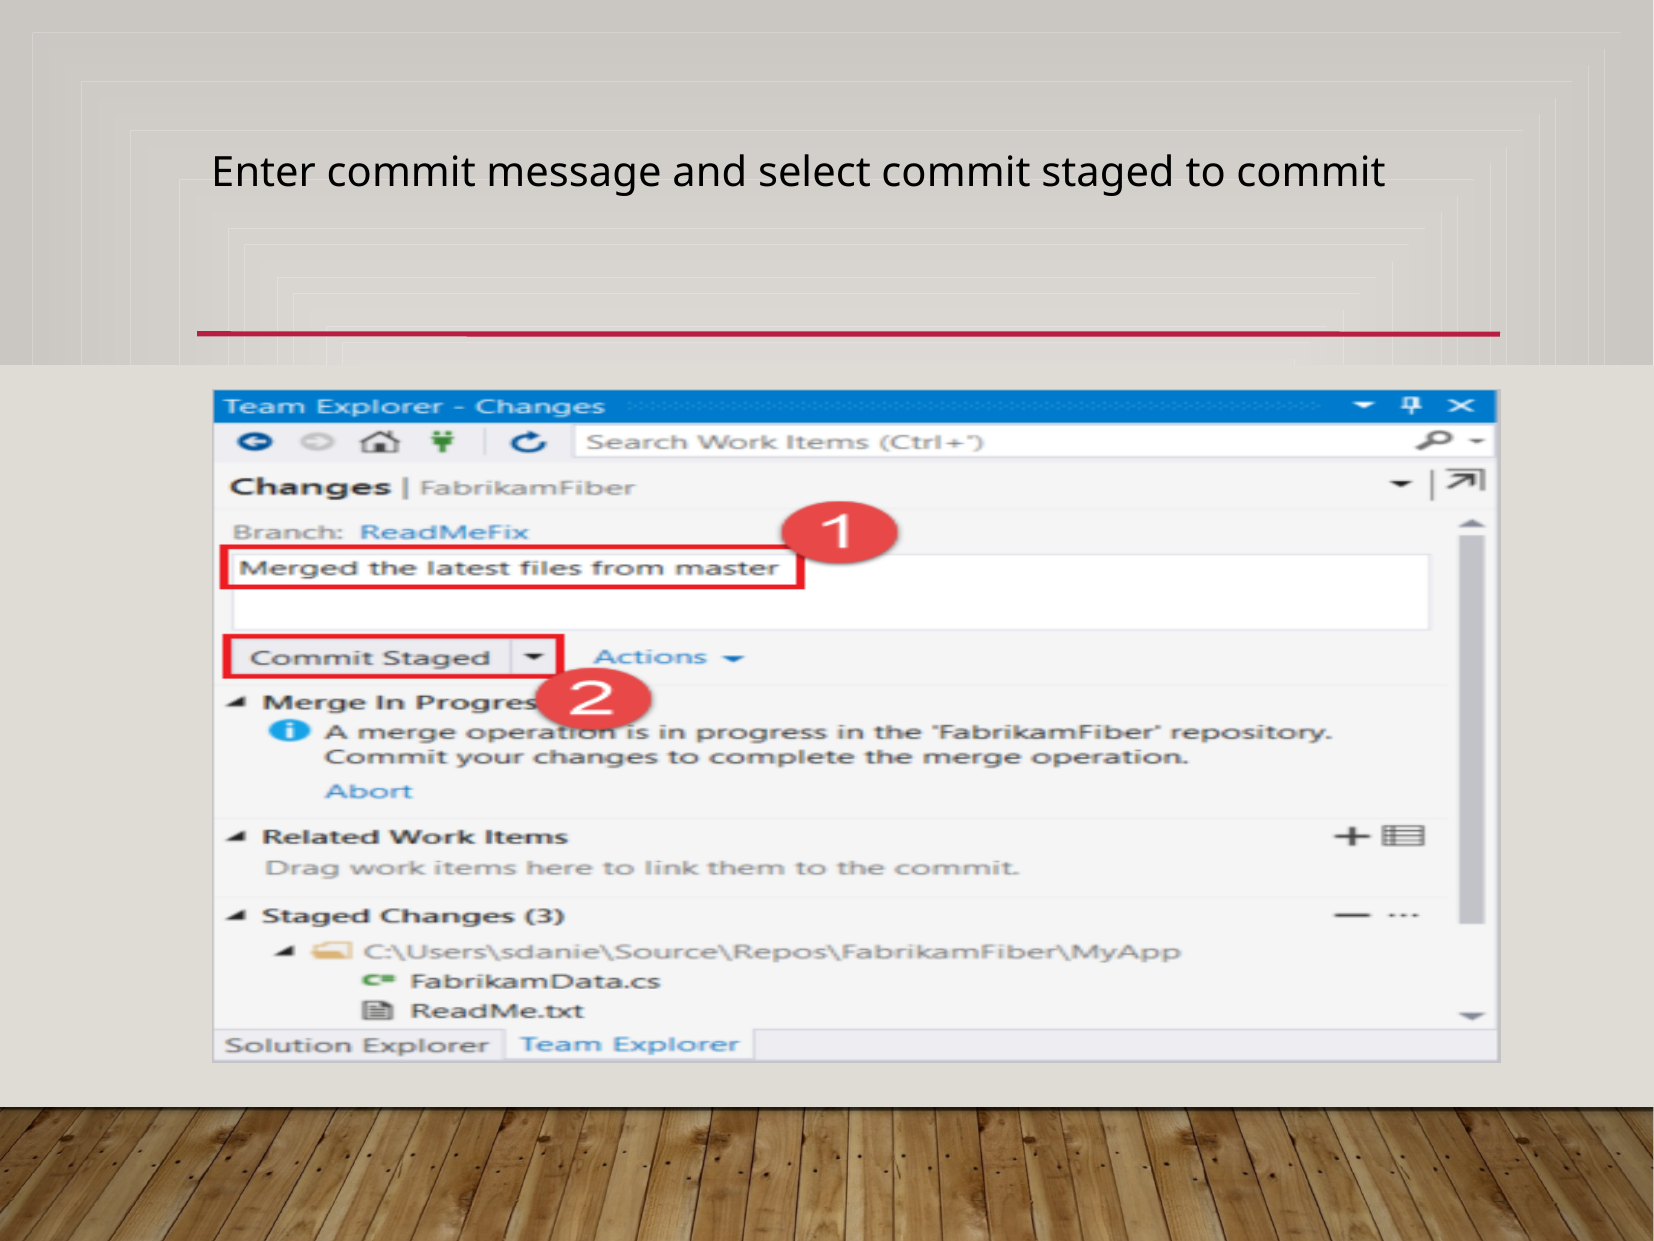

# Enter commit message and select commit staged to commit